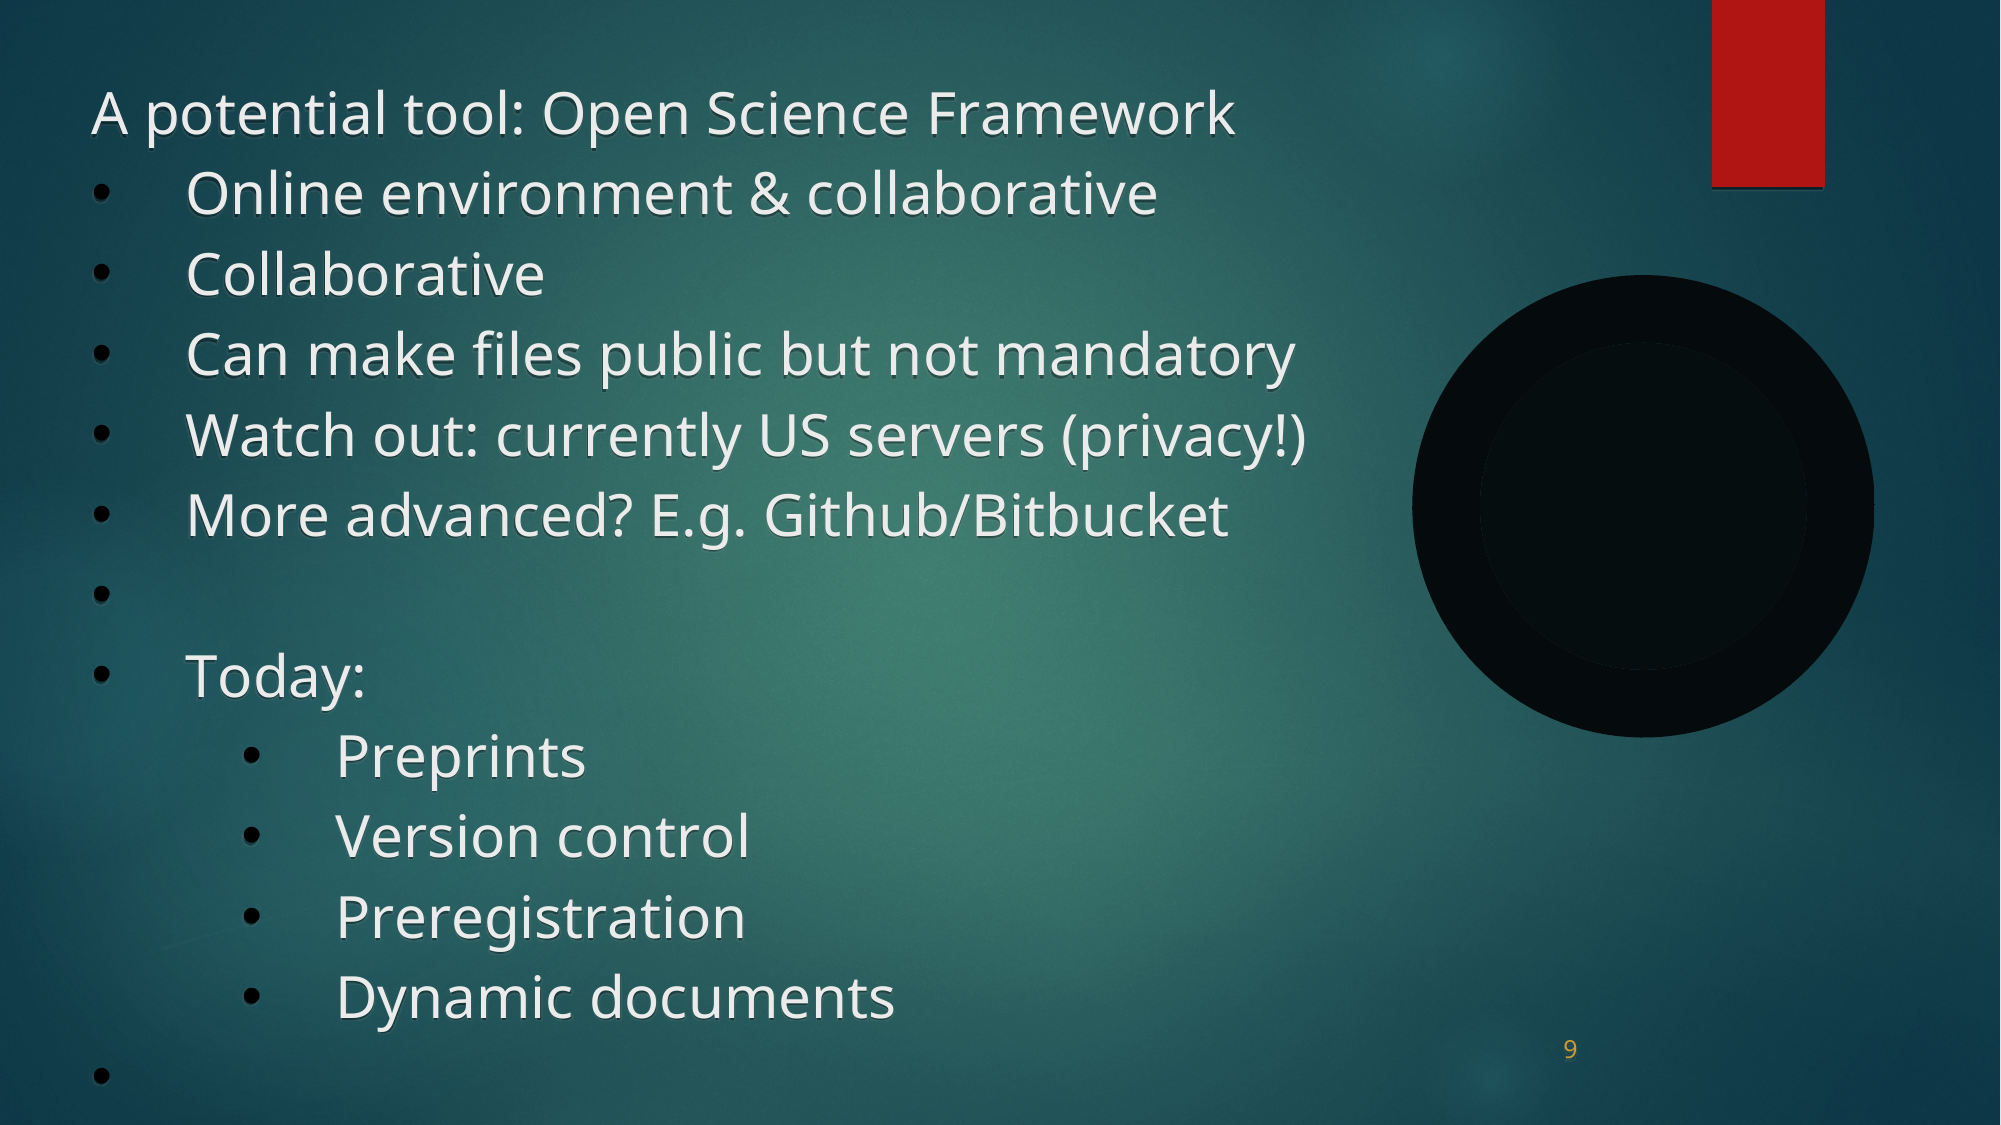

A potential tool: Open Science Framework
Online environment & collaborative
Collaborative
Can make files public but not mandatory
Watch out: currently US servers (privacy!)
More advanced? E.g. Github/Bitbucket
Today:
Preprints
Version control
Preregistration
Dynamic documents